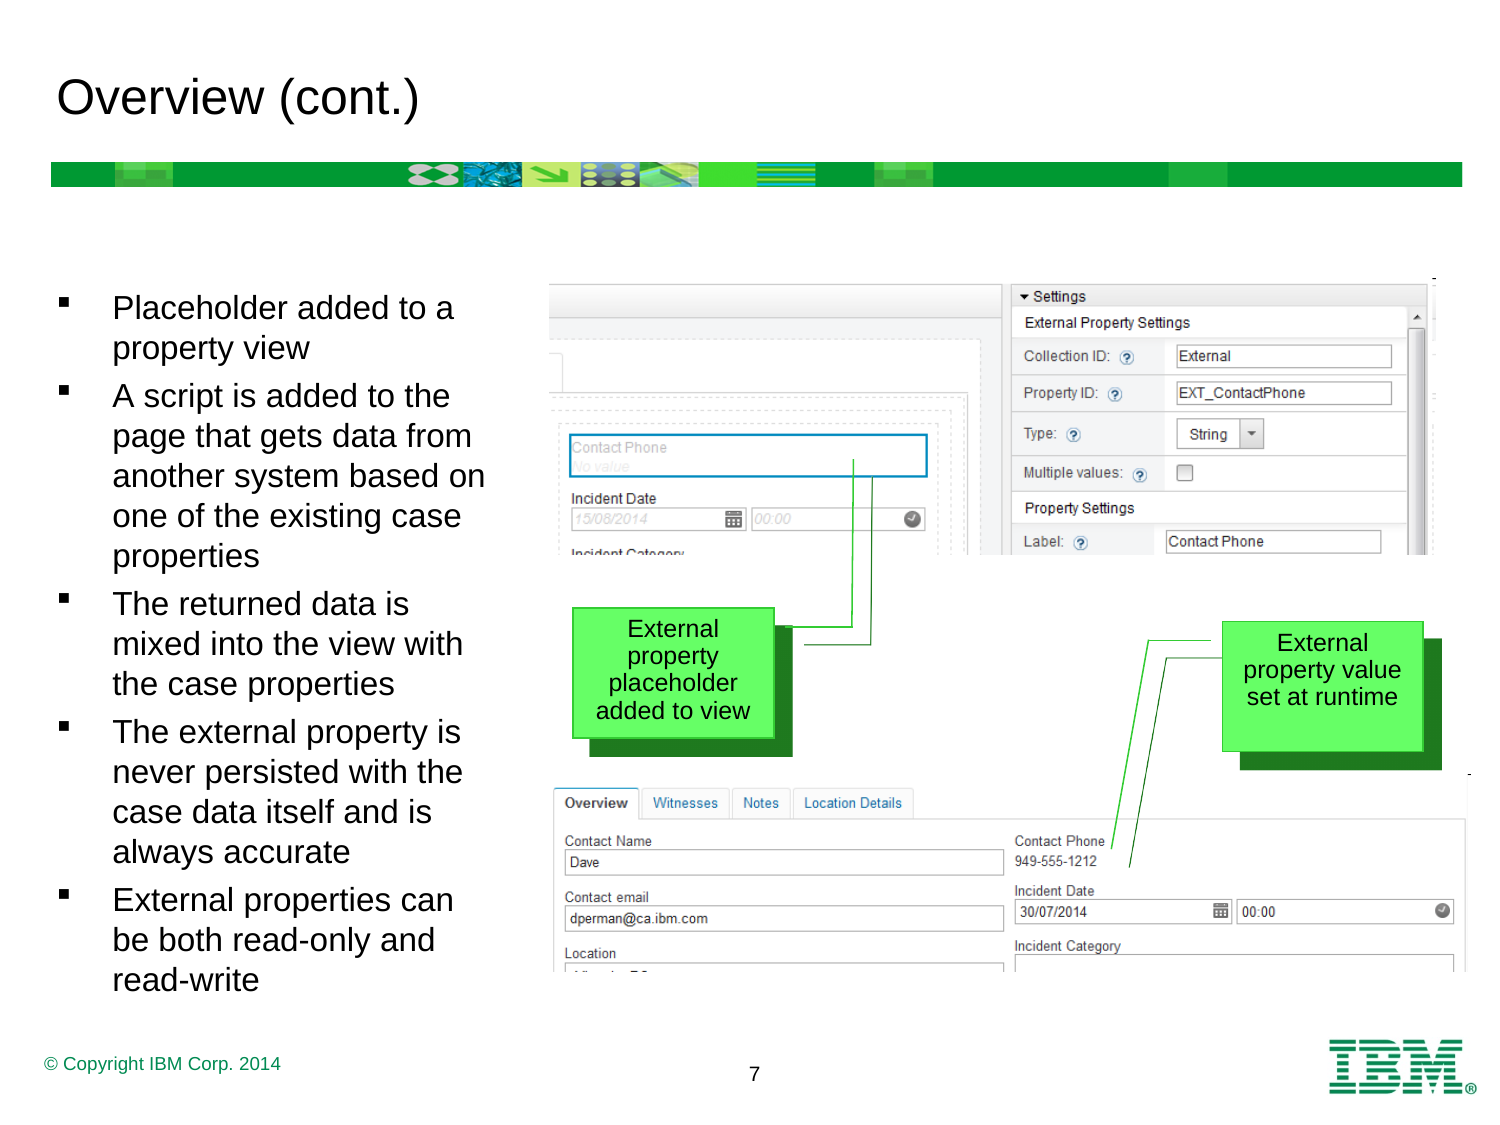

Overview (cont.)
Placeholder added to a property view
A script is added to the page that gets data from another system based on one of the existing case properties
The returned data is mixed into the view with the case properties
The external property is never persisted with the case data itself and is always accurate
External properties can be both read-only and read-write
External property placeholder added to view
External property value set at runtime